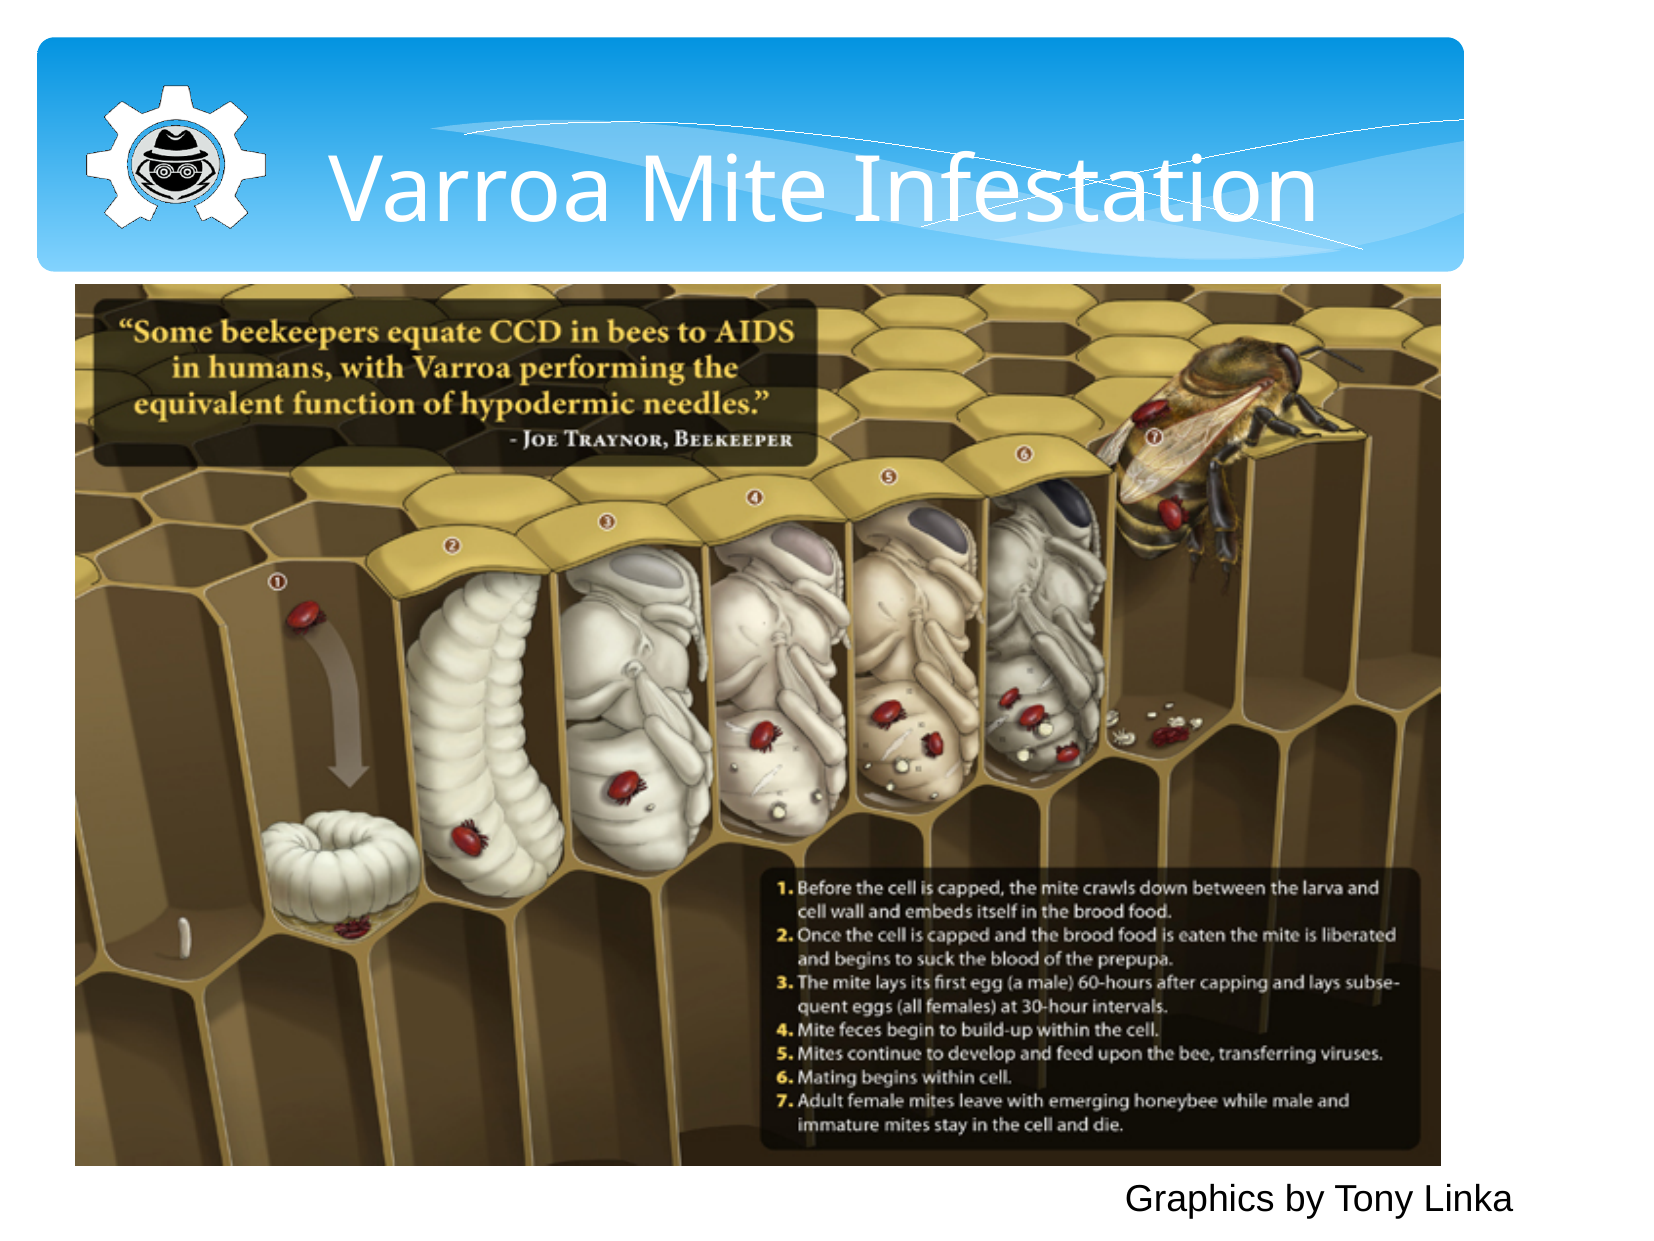

# Varroa Mite Infestation
Graphics by Tony Linka